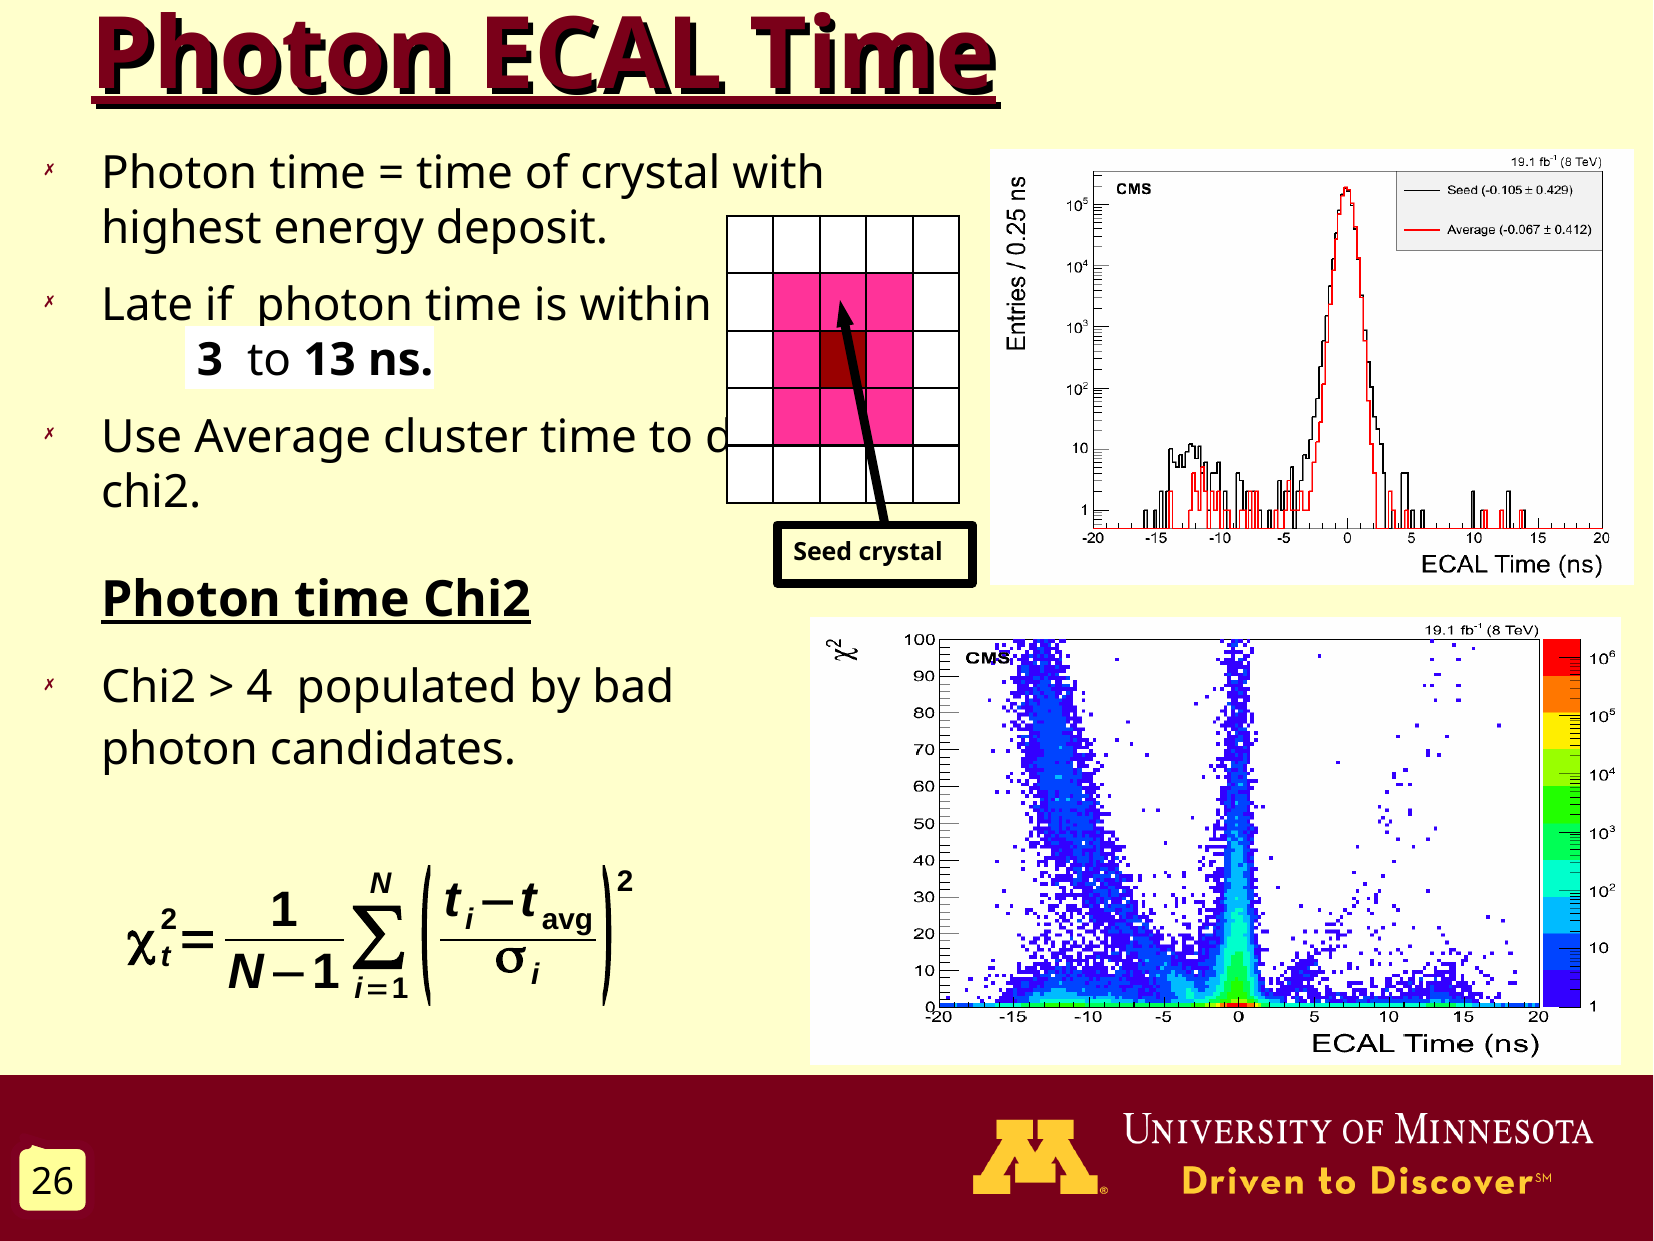

# Photon ECAL Time
Photon time = time of crystal with highest energy deposit.
Late if photon time is within
 3 to 13 ns.
Use Average cluster time to define chi2.
| | | | | |
| --- | --- | --- | --- | --- |
| | | | | |
| | | | | |
| | | | | |
| | | | | |
Seed crystal
Photon time Chi2
Chi2 > 4 populated by bad photon candidates.
26